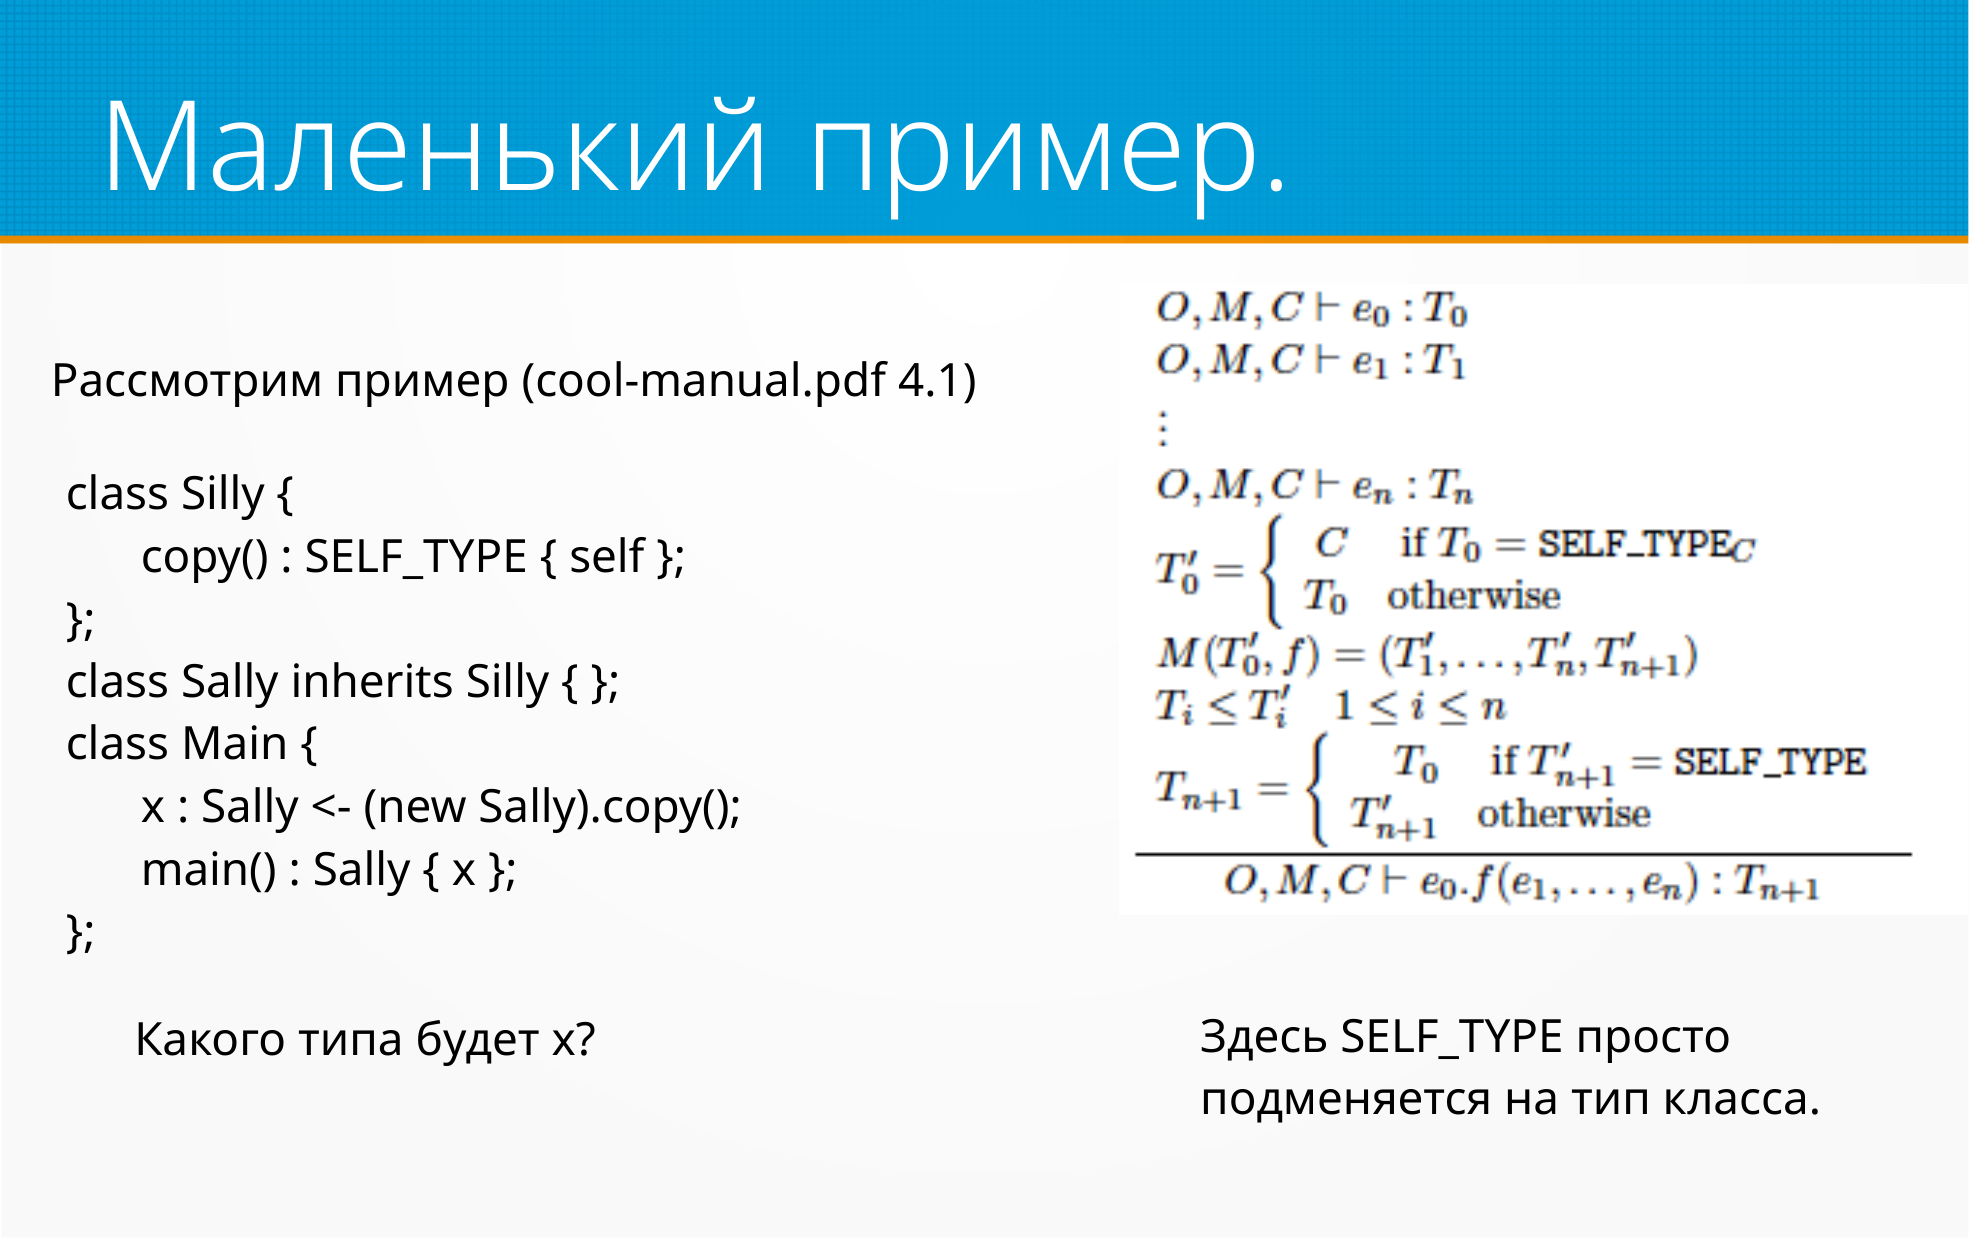

# Маленький пример.
Рассмотрим пример (cool-manual.pdf 4.1)
class Silly {
	copy() : SELF_TYPE { self };
};
class Sally inherits Silly { };
class Main {
	x : Sally <- (new Sally).copy();
	main() : Sally { x };
};
Здесь SELF_TYPE просто
подменяется на тип класса.
Какого типа будет x?